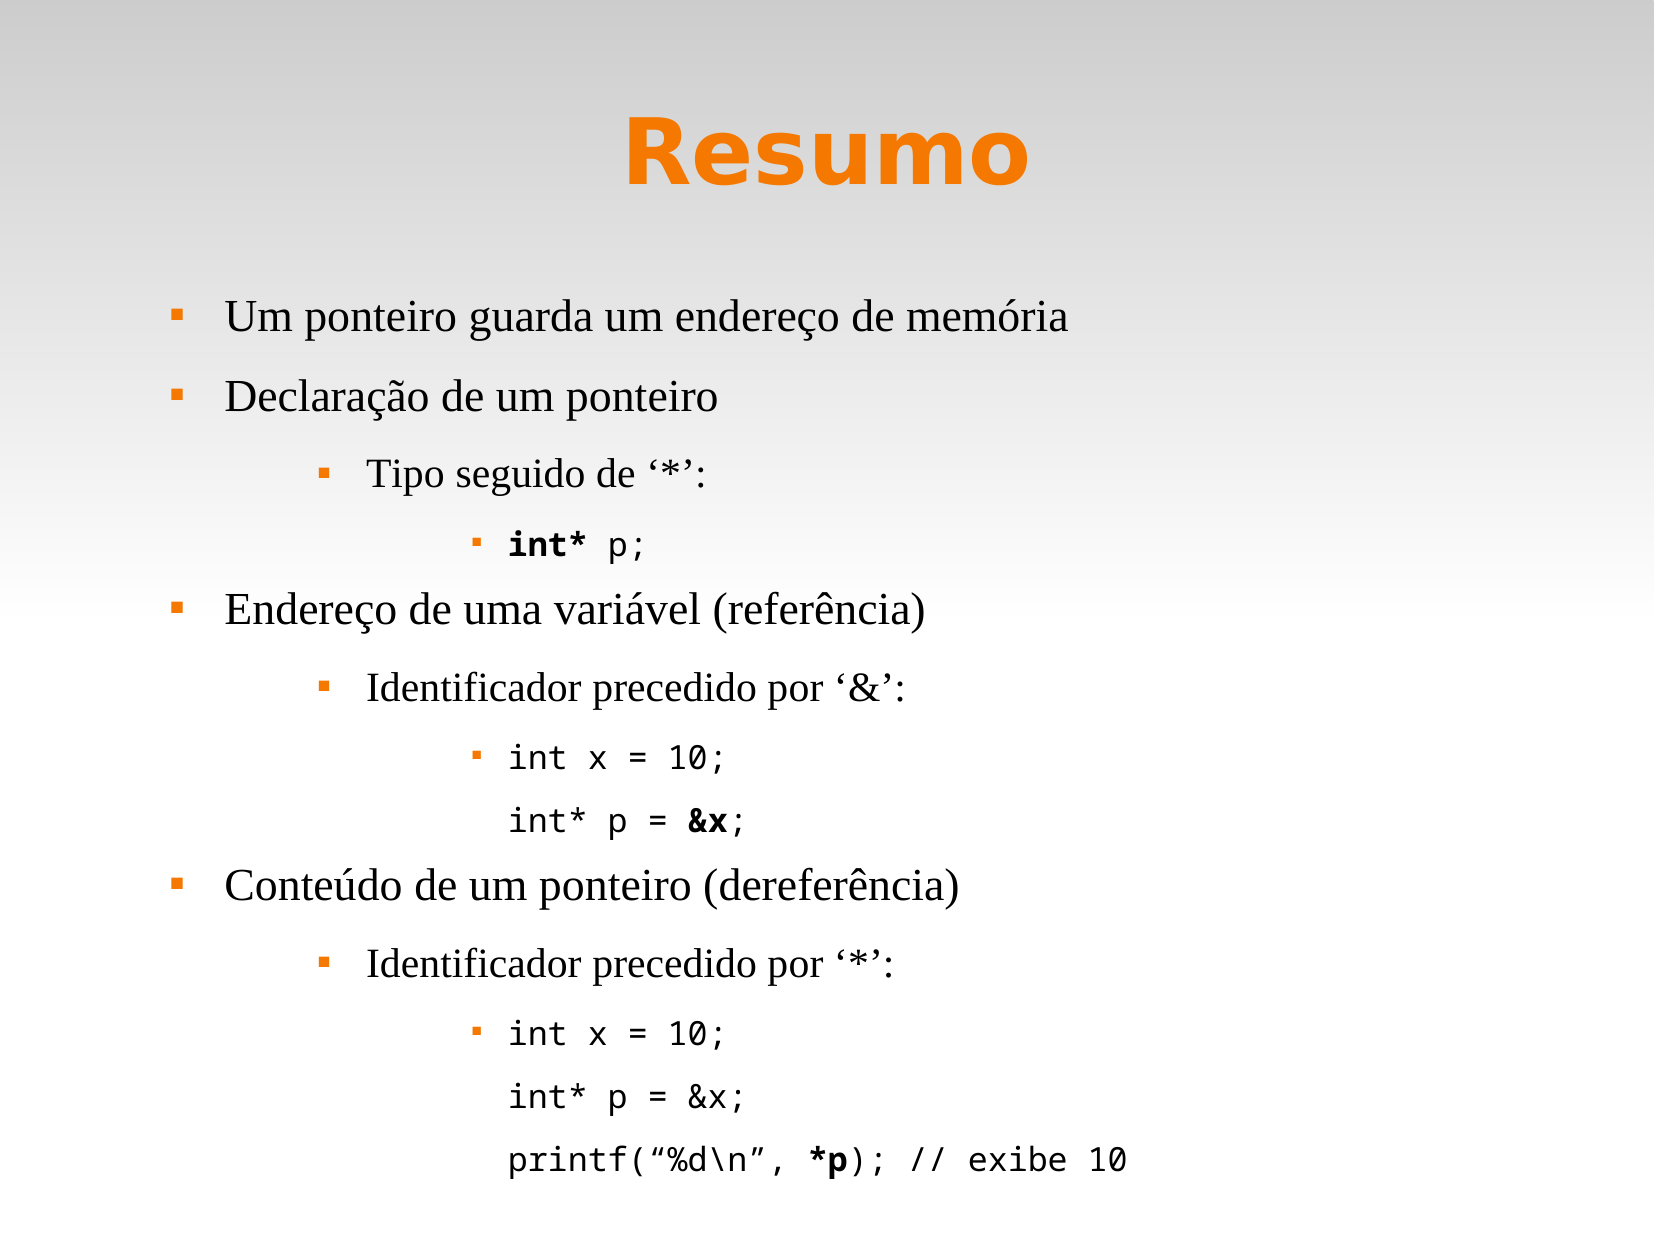

# Resumo
Um ponteiro guarda um endereço de memória
Declaração de um ponteiro
Tipo seguido de ‘*’:
int* p;
Endereço de uma variável (referência)
Identificador precedido por ‘&’:
int x = 10;
int* p = &x;
Conteúdo de um ponteiro (dereferência)
Identificador precedido por ‘*’:
int x = 10;
int* p = &x;
printf(“%d\n”, *p); // exibe 10